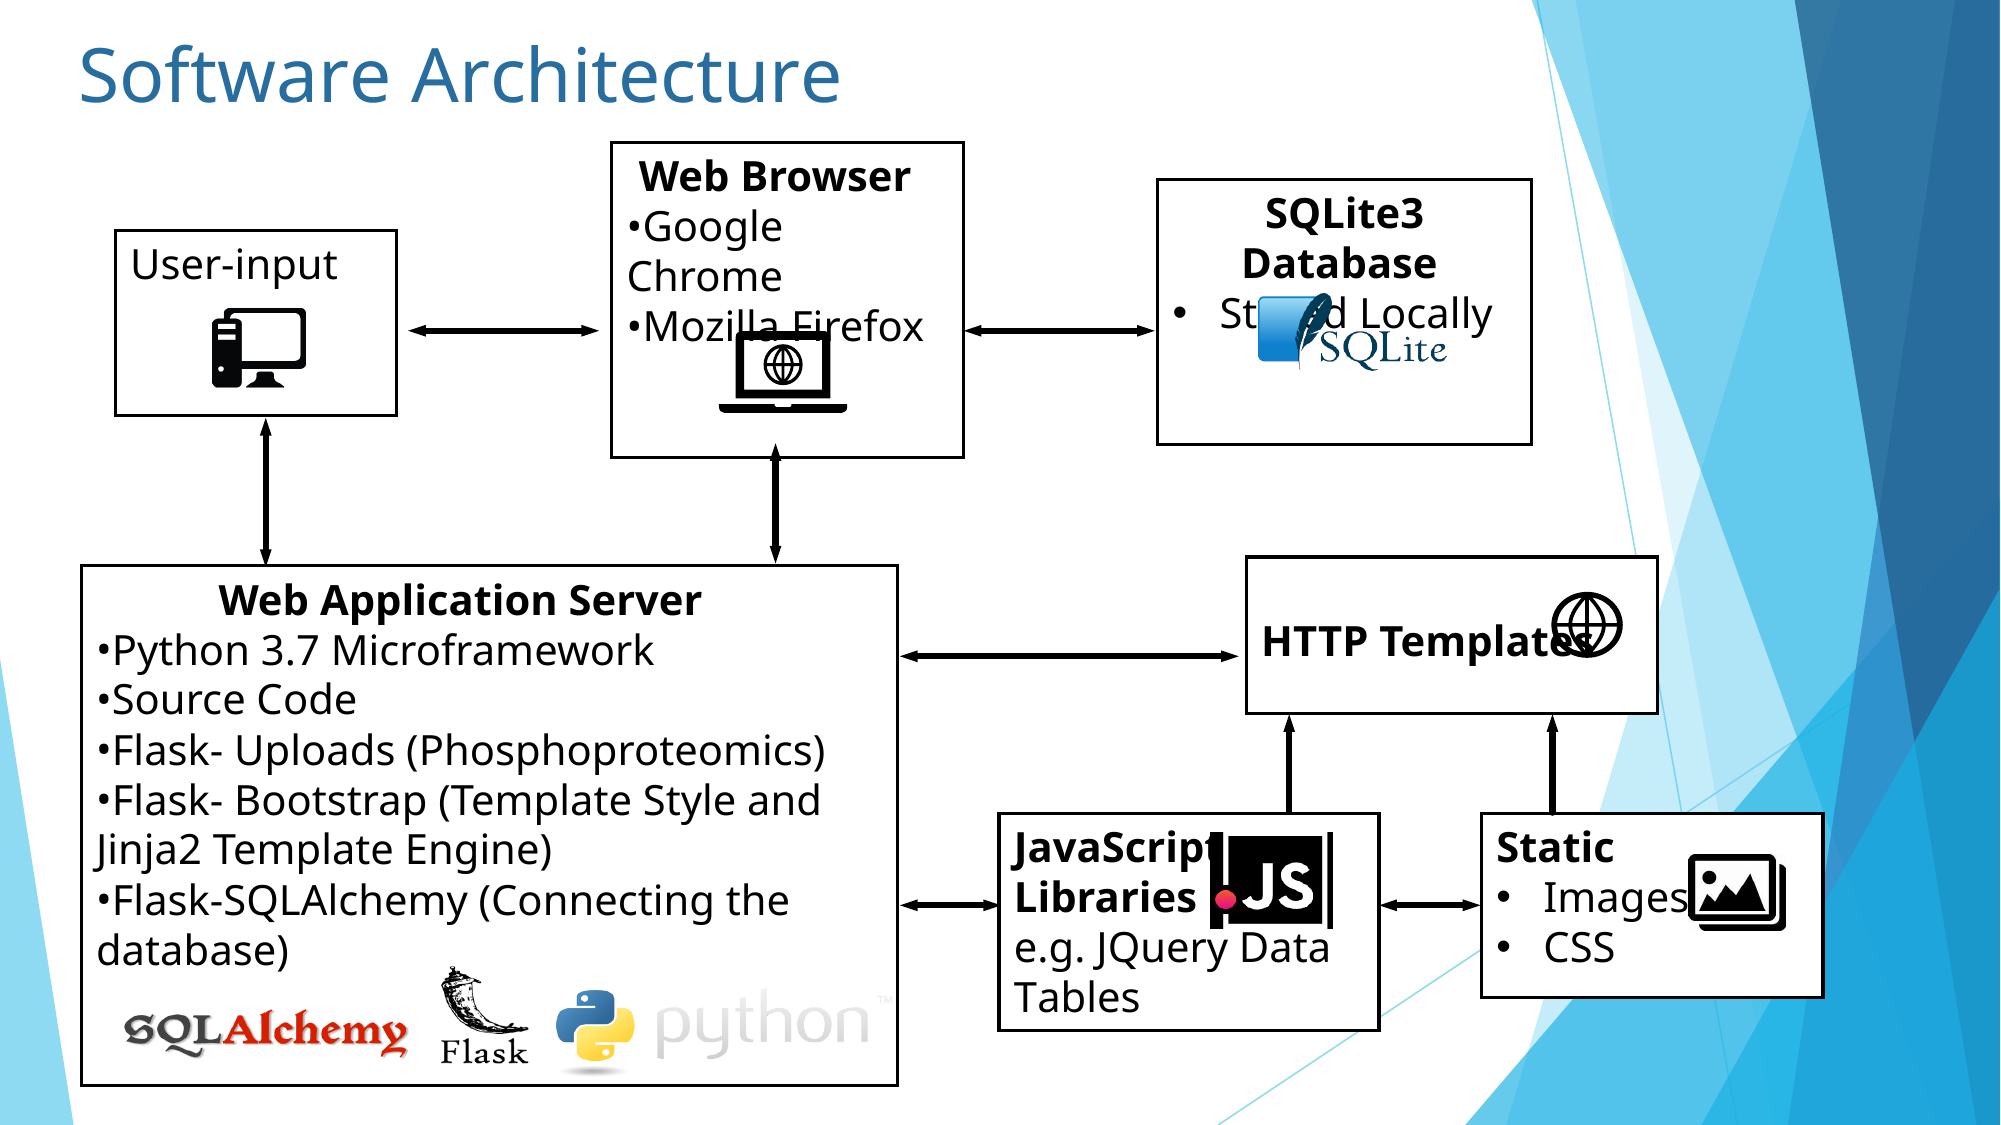

Software Architecture
Web Browser
Google Chrome
Mozilla Firefox
SQLite3 Database
Stored Locally
User-input
HTTP Templates
Web Application Server
Python 3.7 Microframework
Source Code
Flask- Uploads (Phosphoproteomics)
Flask- Bootstrap (Template Style and Jinja2 Template Engine)
Flask-SQLAlchemy (Connecting the database)
JavaScript
Libraries
e.g. JQuery Data Tables
Static
Images
CSS